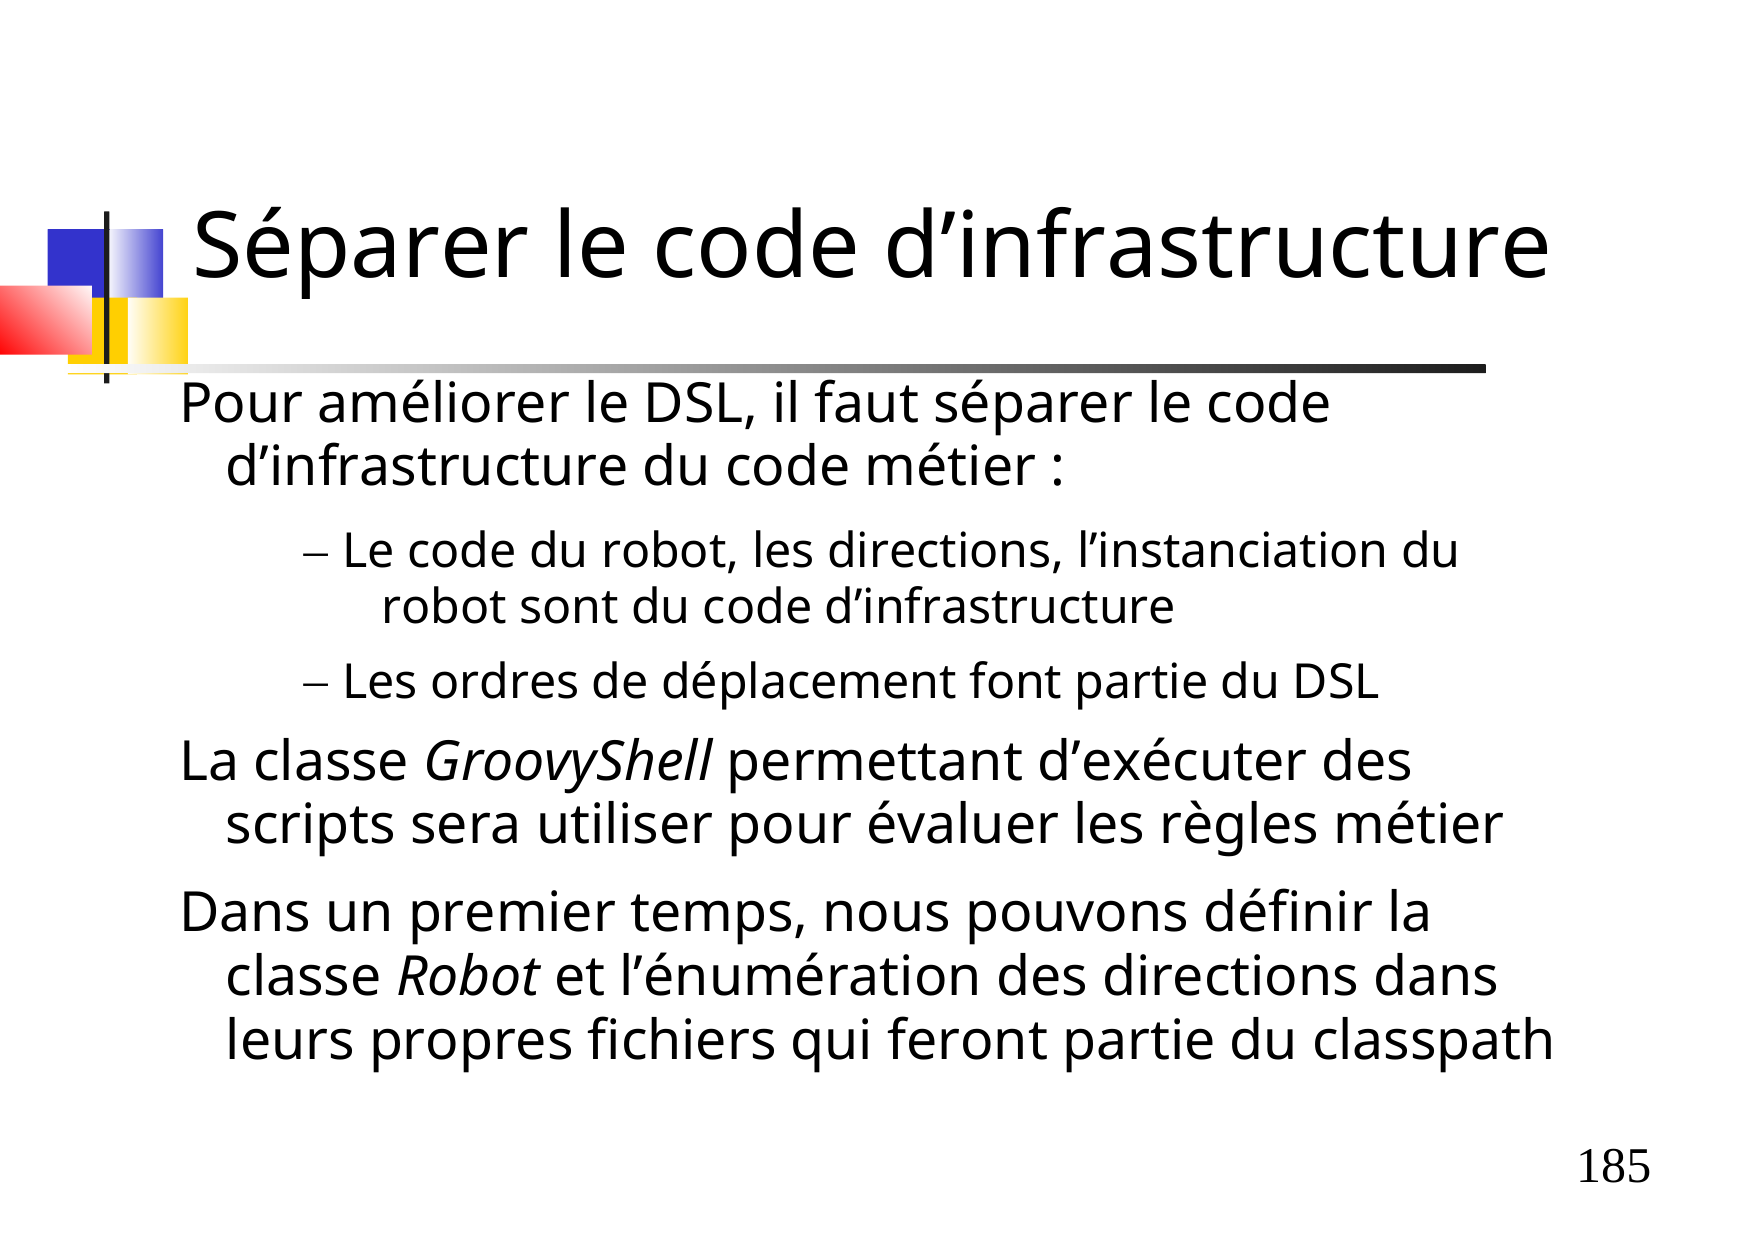

# Séparer le code d’infrastructure
Pour améliorer le DSL, il faut séparer le code d’infrastructure du code métier :
Le code du robot, les directions, l’instanciation du robot sont du code d’infrastructure
Les ordres de déplacement font partie du DSL
La classe GroovyShell permettant d’exécuter des scripts sera utiliser pour évaluer les règles métier
Dans un premier temps, nous pouvons définir la classe Robot et l’énumération des directions dans leurs propres fichiers qui feront partie du classpath